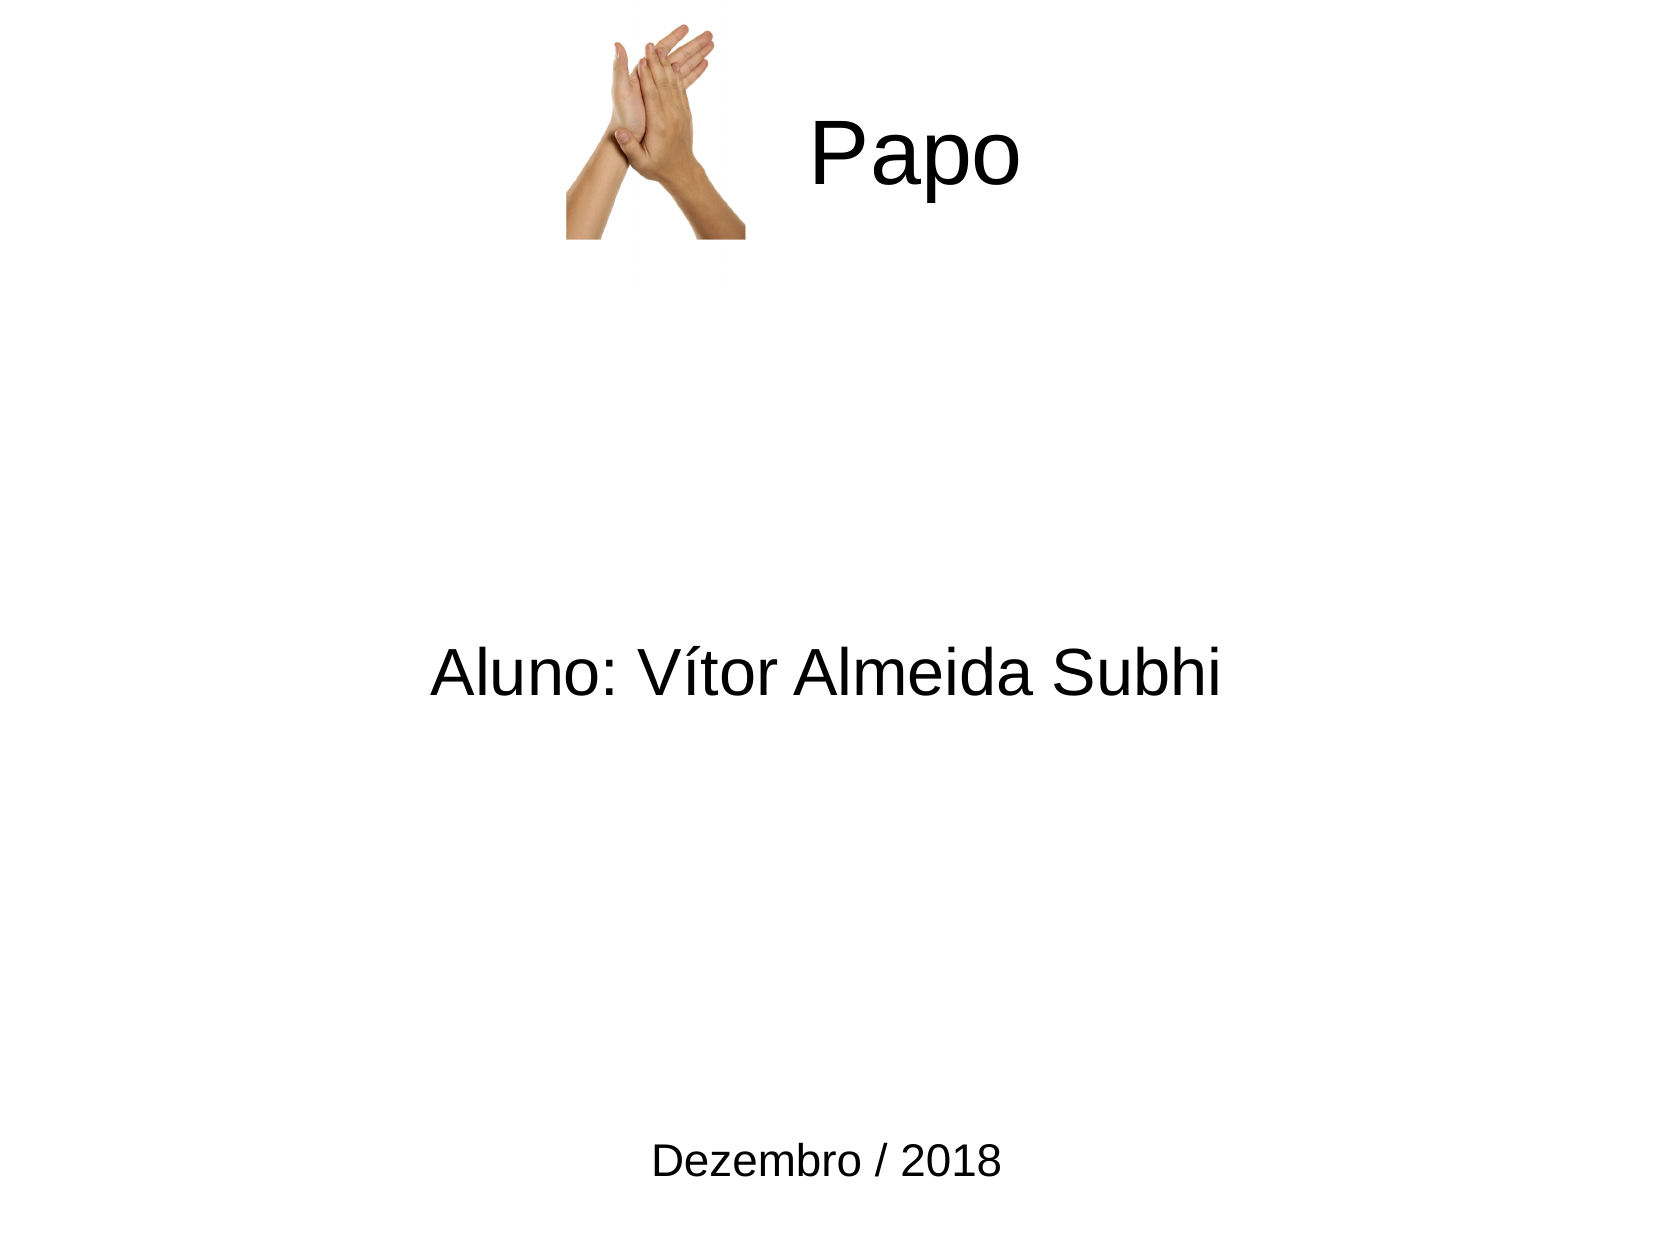

# Papo
Aluno: Vítor Almeida Subhi
Dezembro / 2018